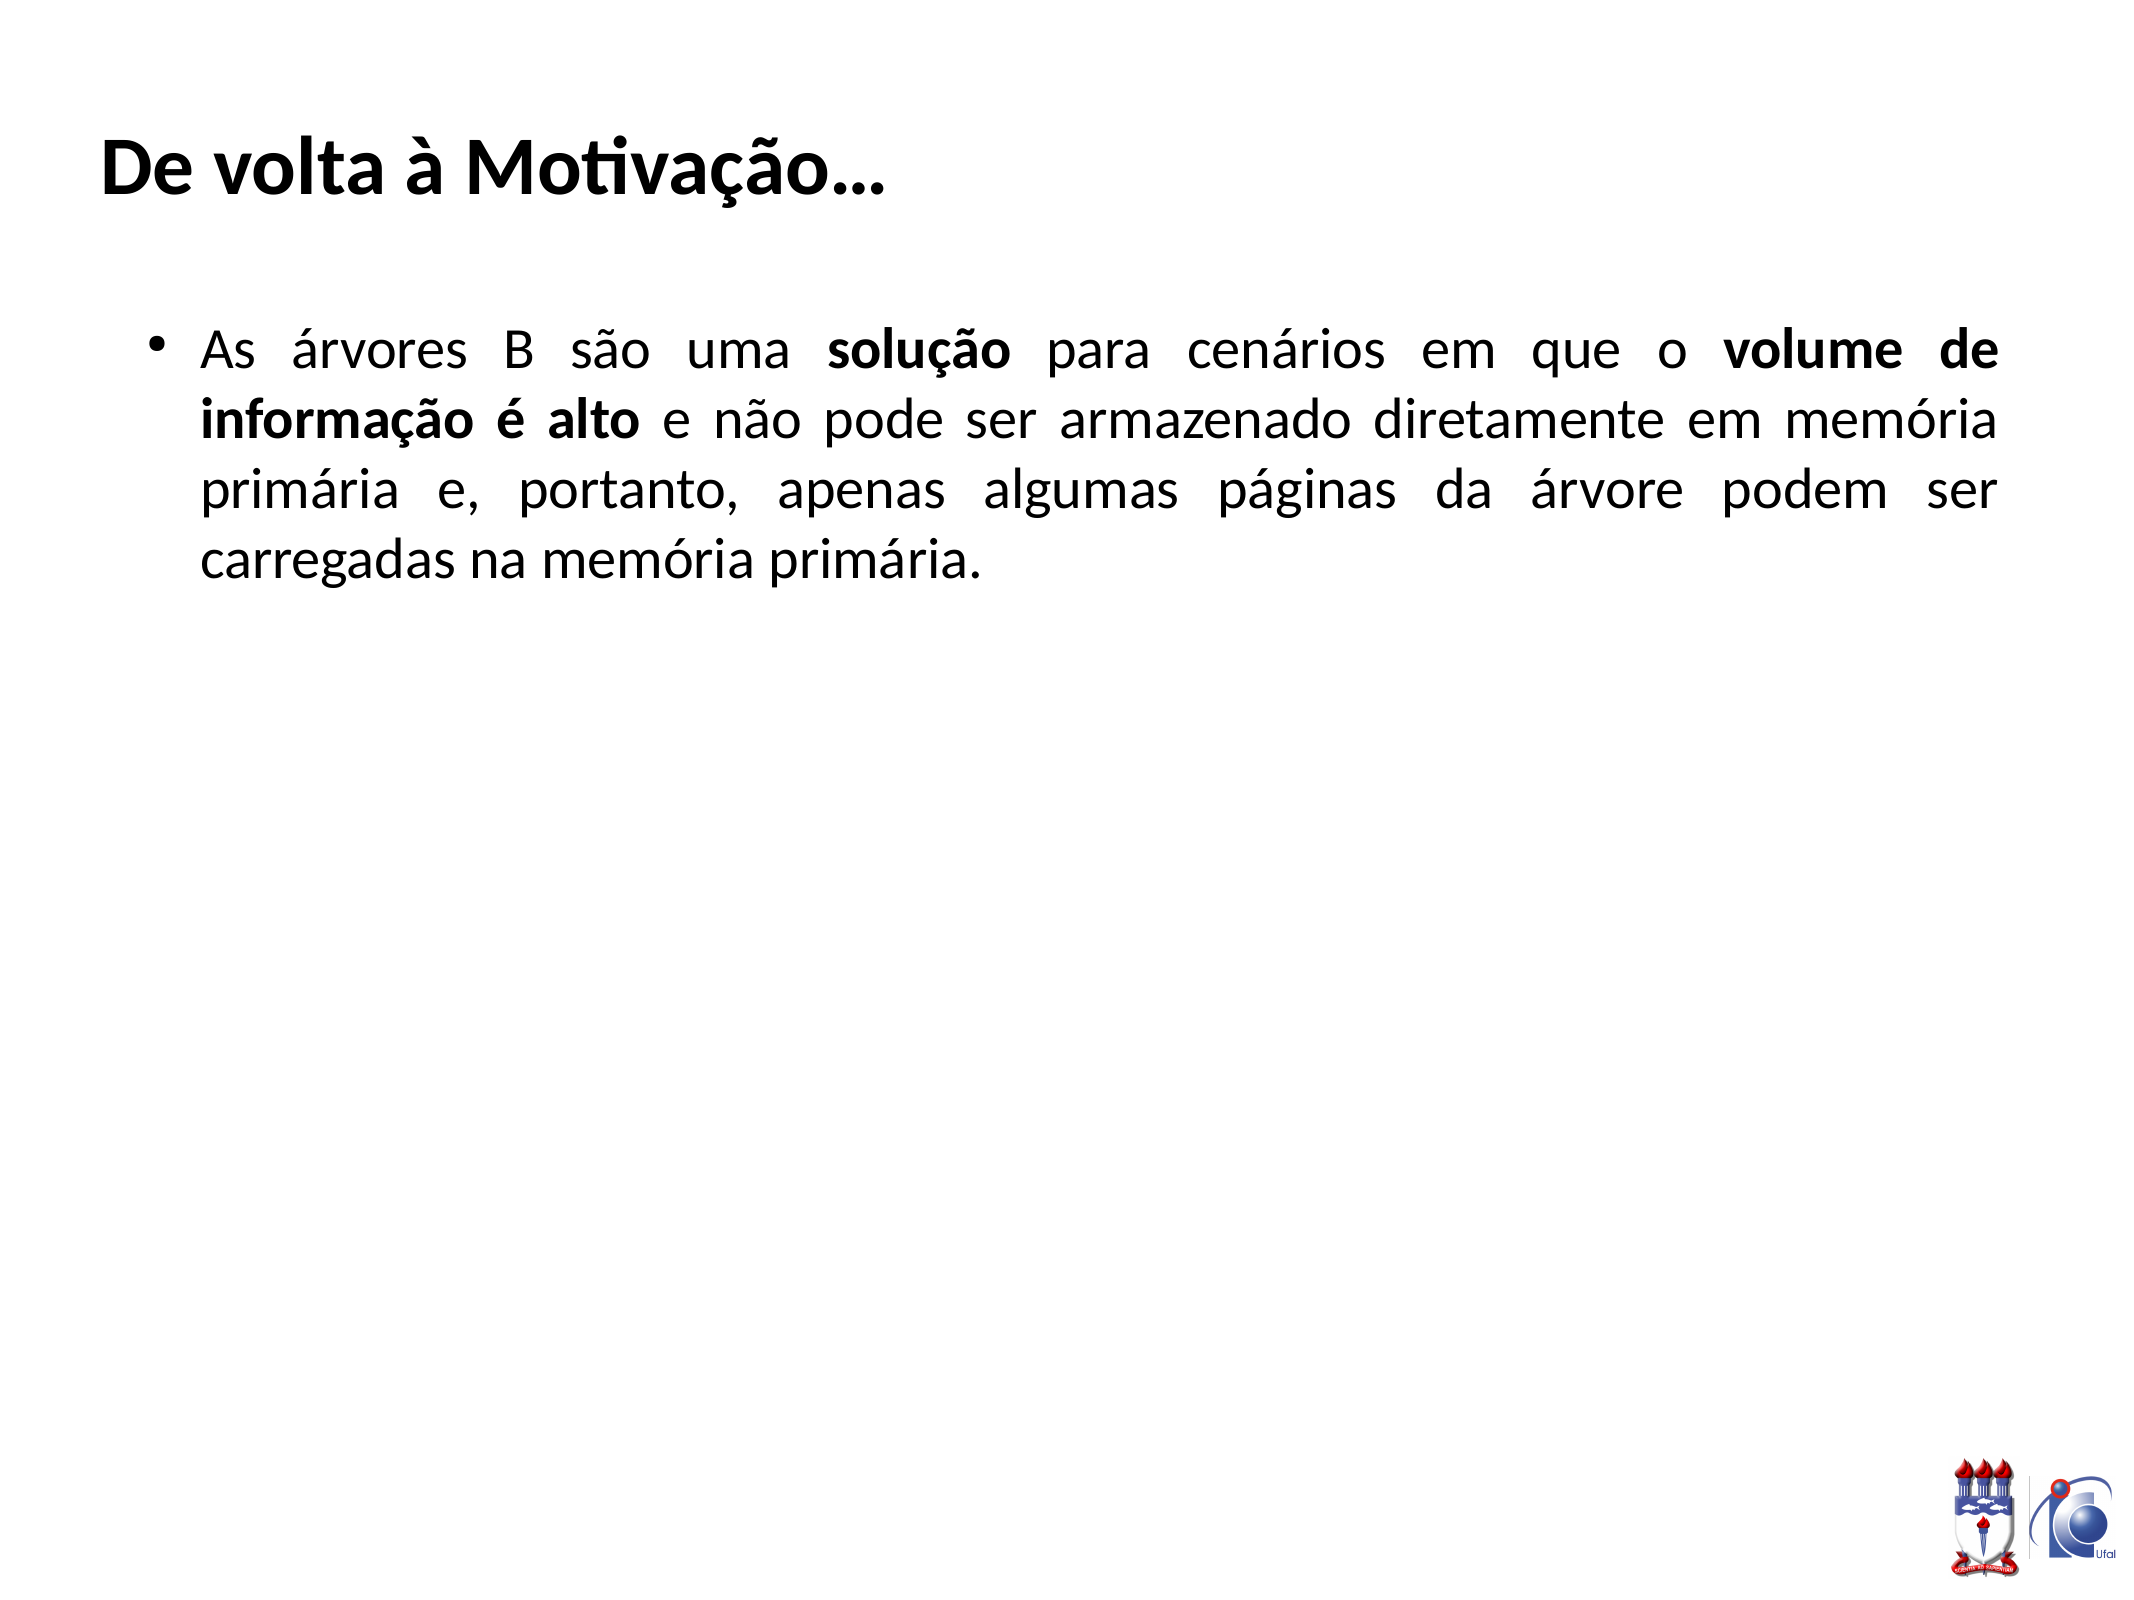

# De volta à Motivação…
As árvores B são uma solução para cenários em que o volume de informação é alto e não pode ser armazenado diretamente em memória primária e, portanto, apenas algumas páginas da árvore podem ser carregadas na memória primária.